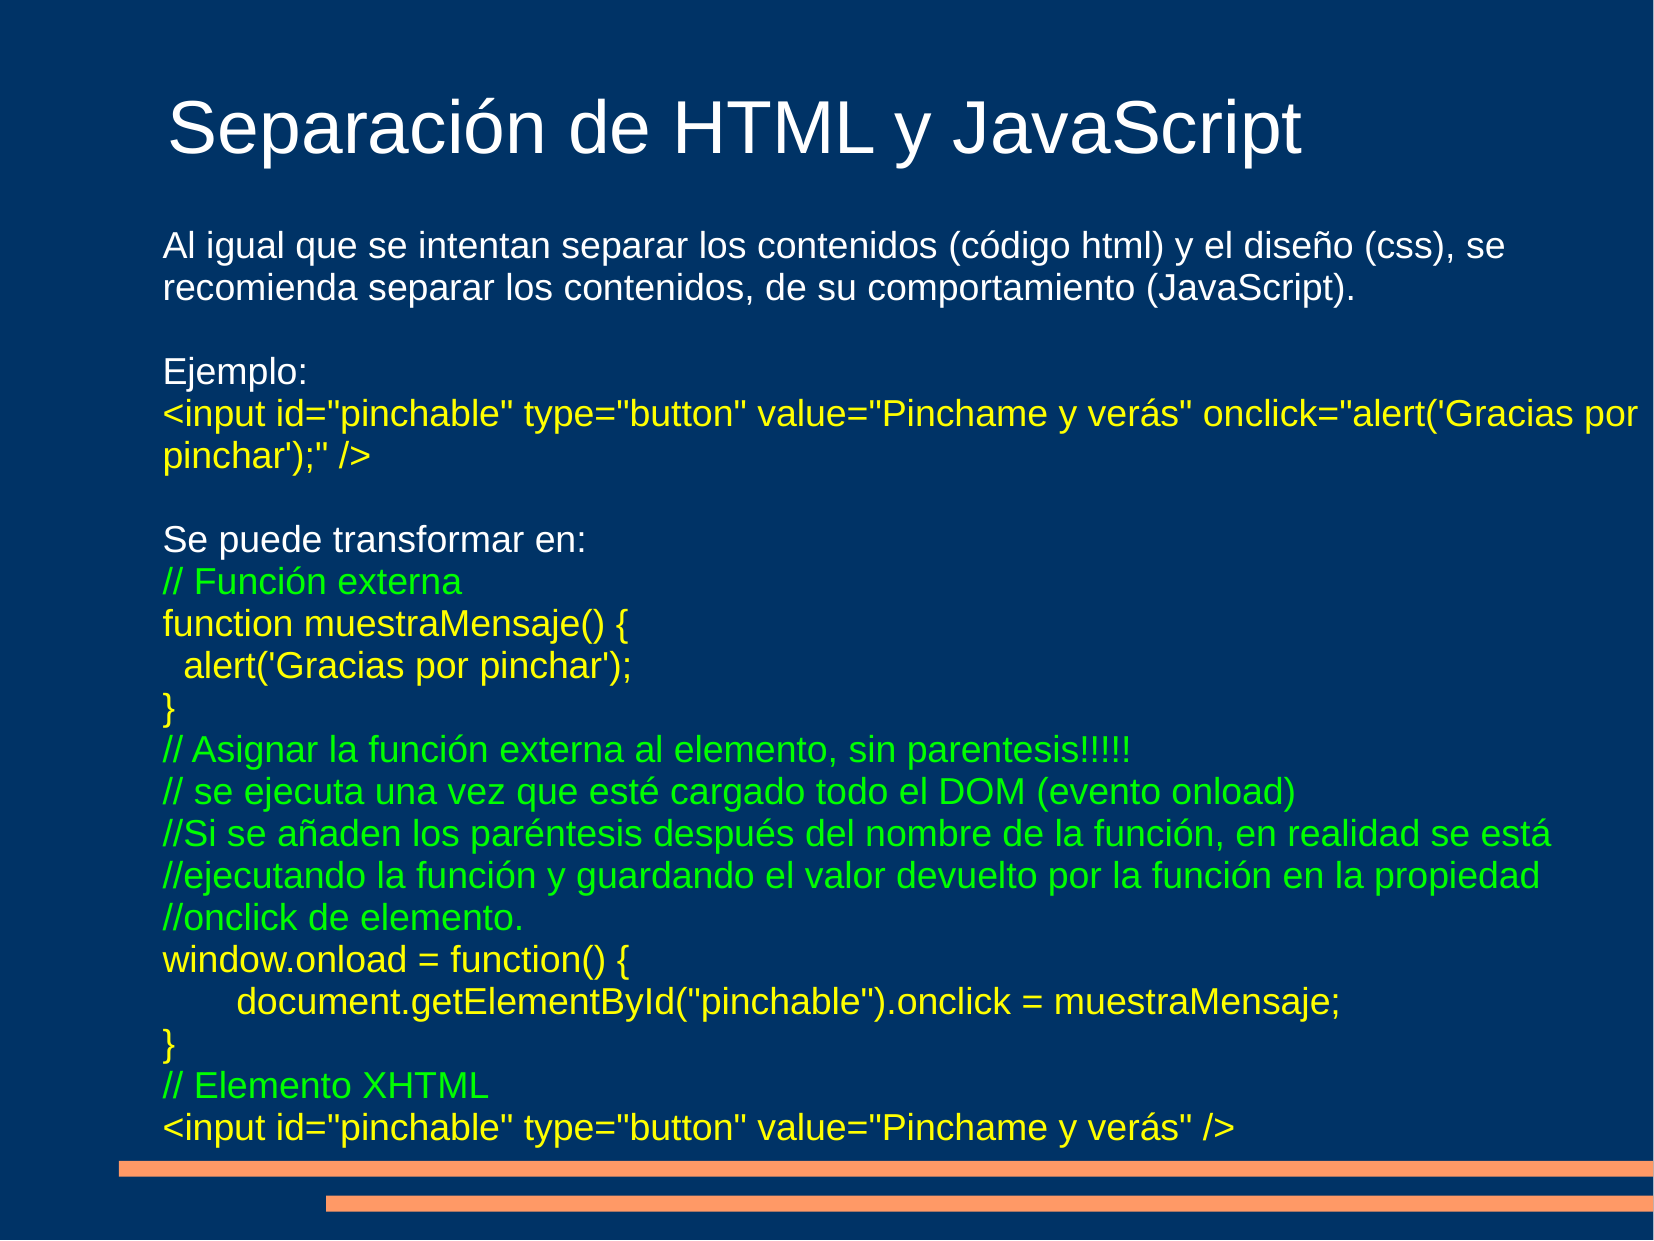

Separación de HTML y JavaScript
Al igual que se intentan separar los contenidos (código html) y el diseño (css), se recomienda separar los contenidos, de su comportamiento (JavaScript).
Ejemplo:
<input id="pinchable" type="button" value="Pinchame y verás" onclick="alert('Gracias por pinchar');" />
Se puede transformar en:
// Función externa
function muestraMensaje() {
 alert('Gracias por pinchar');
}
// Asignar la función externa al elemento, sin parentesis!!!!!
// se ejecuta una vez que esté cargado todo el DOM (evento onload)
//Si se añaden los paréntesis después del nombre de la función, en realidad se está //ejecutando la función y guardando el valor devuelto por la función en la propiedad //onclick de elemento.
window.onload = function() {
 	document.getElementById("pinchable").onclick = muestraMensaje;
}
// Elemento XHTML
<input id="pinchable" type="button" value="Pinchame y verás" />